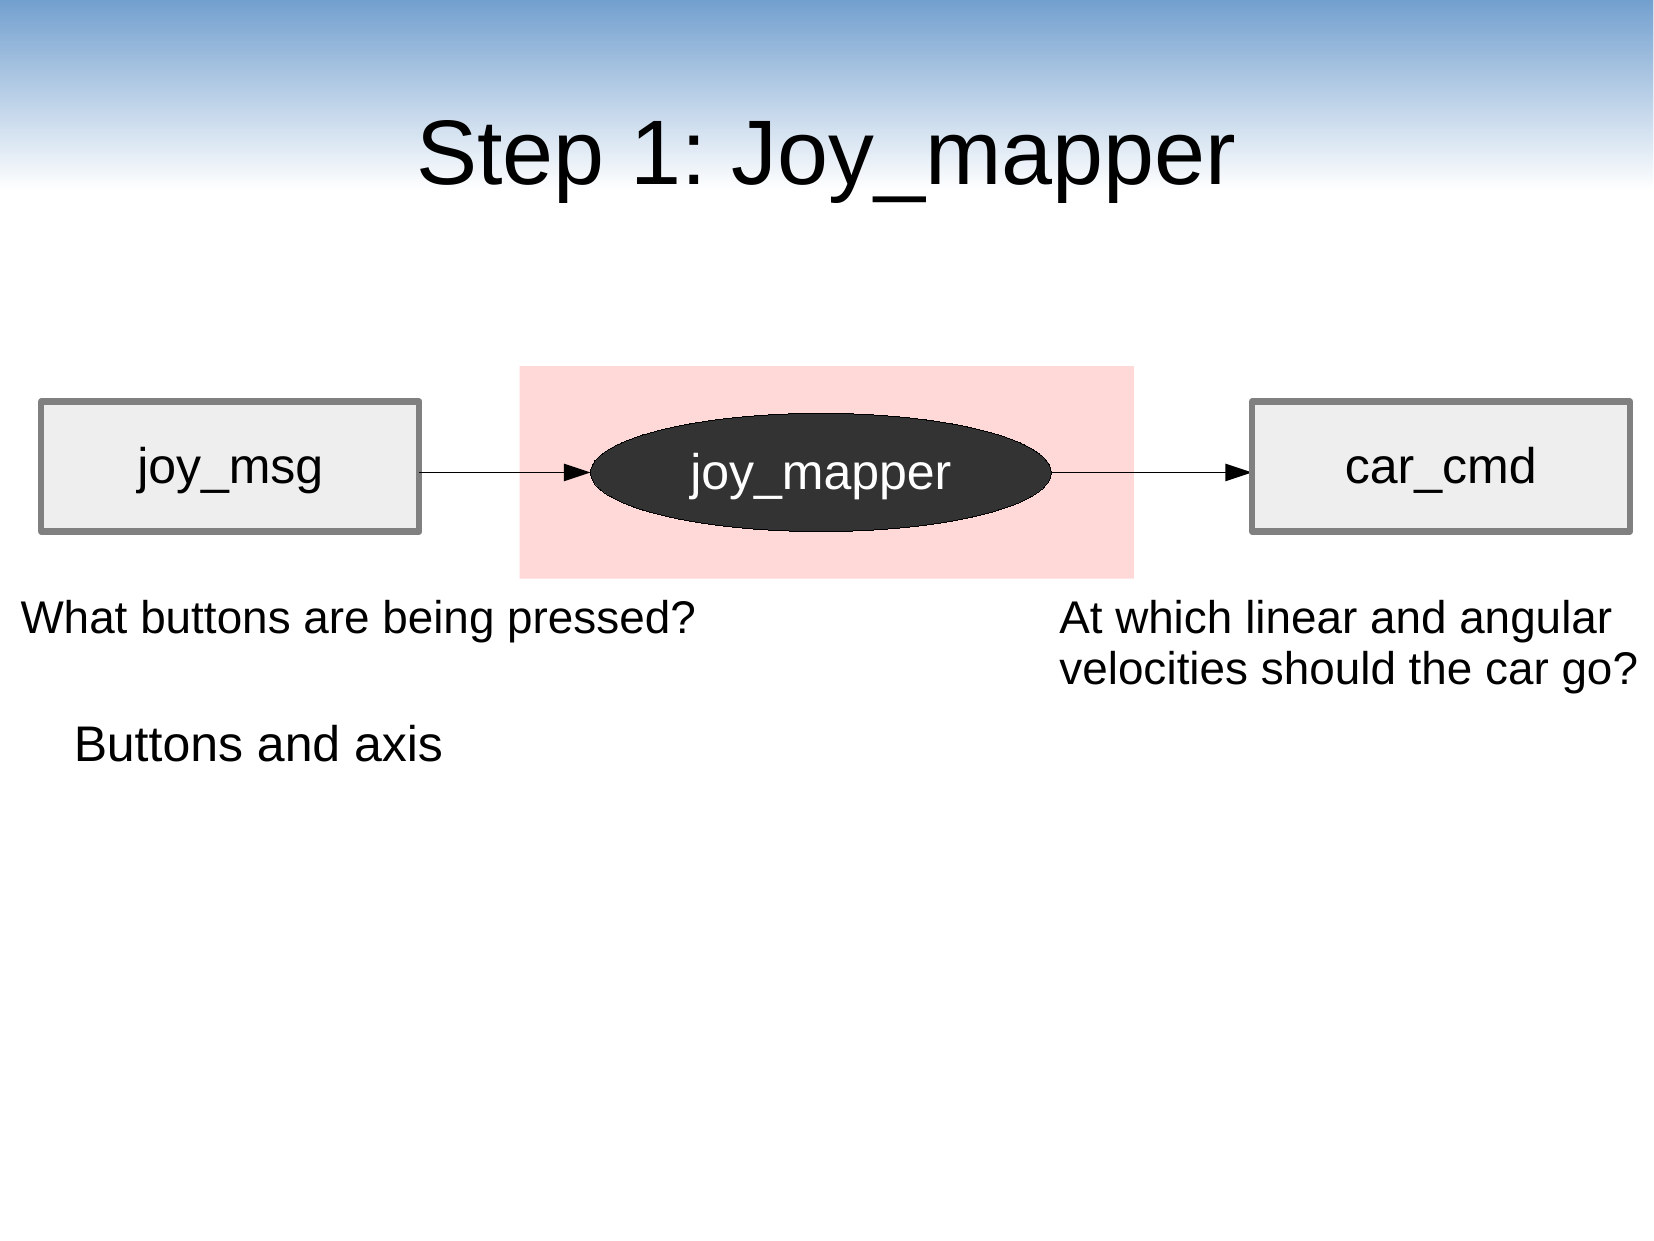

# Step 1: Joy_mapper
joy_msg
car_cmd
joy_mapper
At which linear and angular
velocities should the car go?
What buttons are being pressed?
Buttons and axis